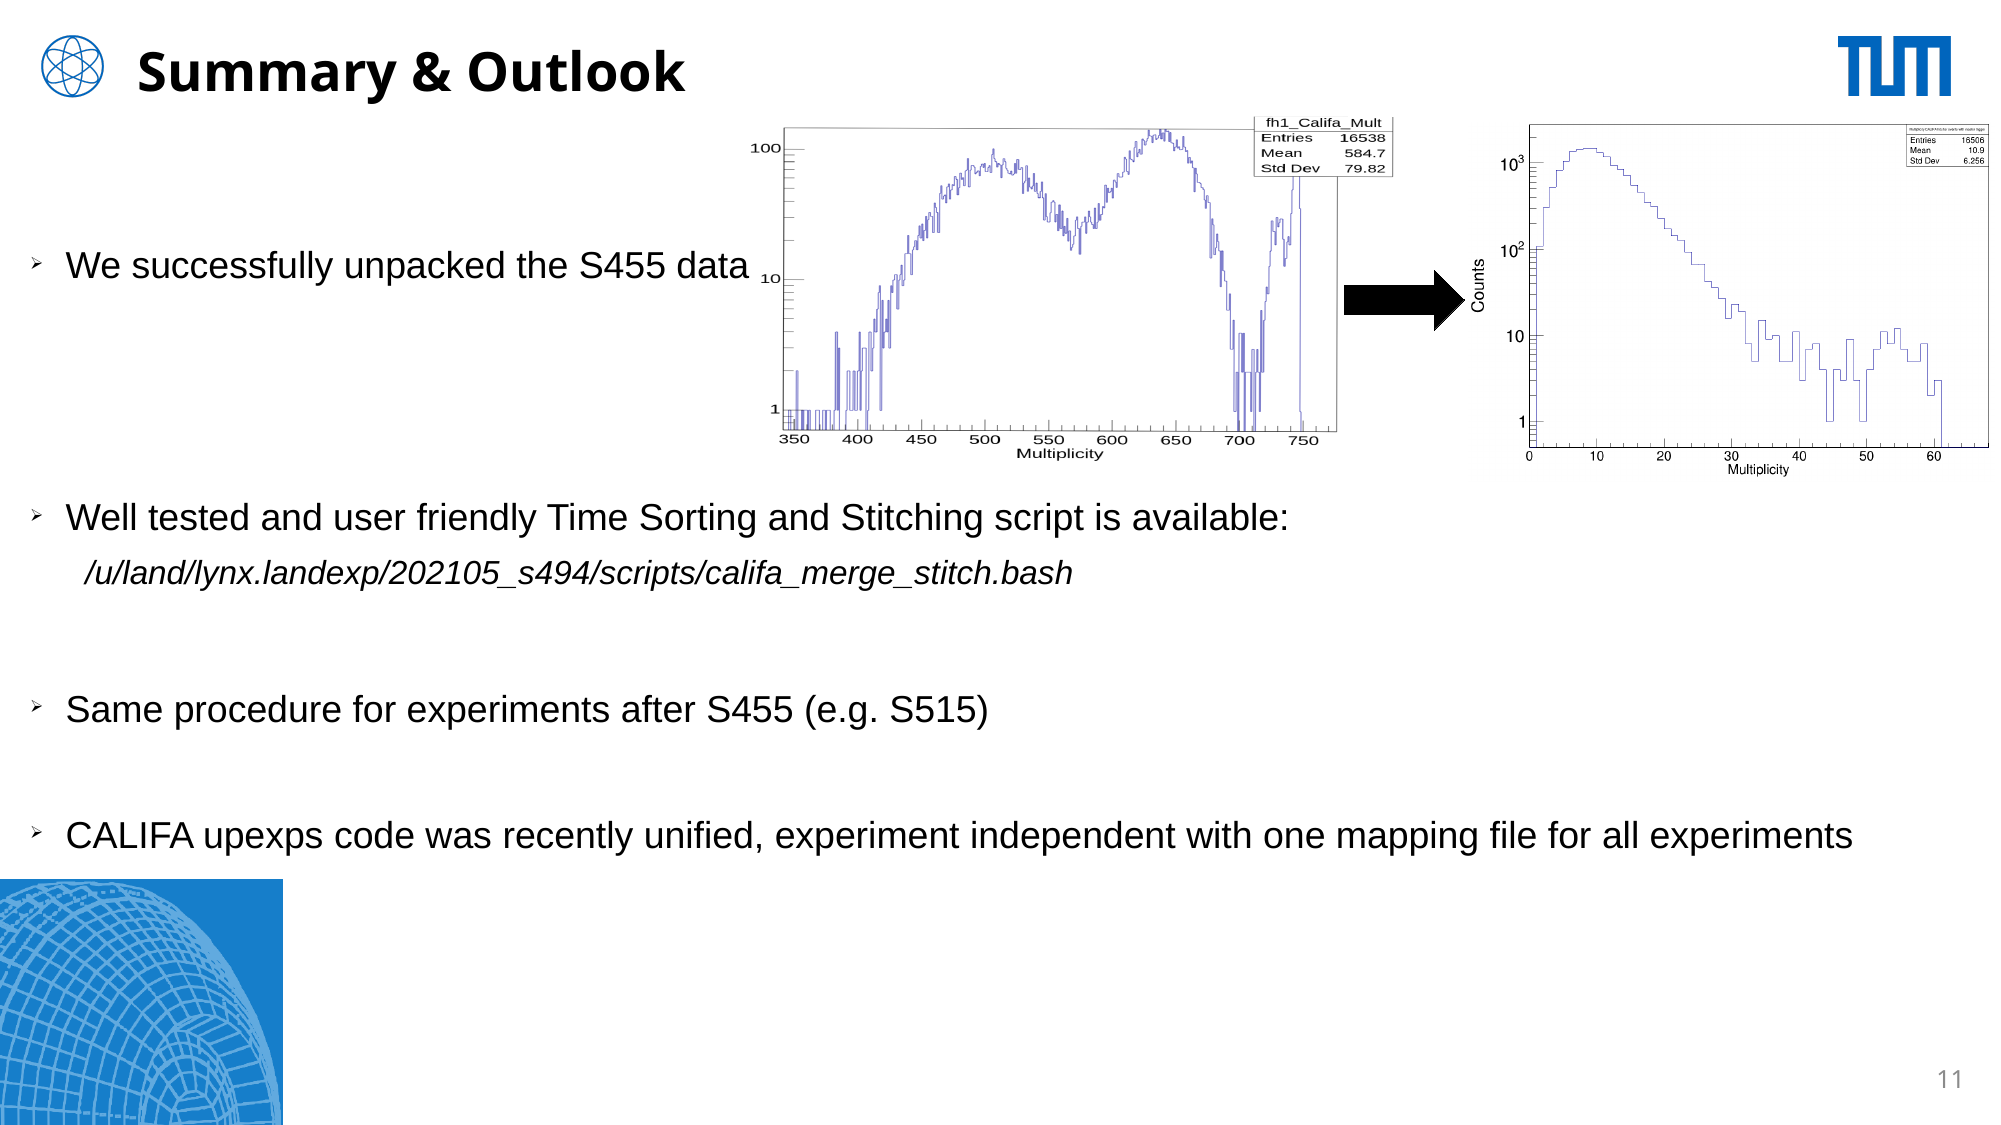

# Summary & Outlook
We successfully unpacked the S455 data
Well tested and user friendly Time Sorting and Stitching script is available:
 /u/land/lynx.landexp/202105_s494/scripts/califa_merge_stitch.bash
Same procedure for experiments after S455 (e.g. S515)
CALIFA upexps code was recently unified, experiment independent with one mapping file for all experiments
11